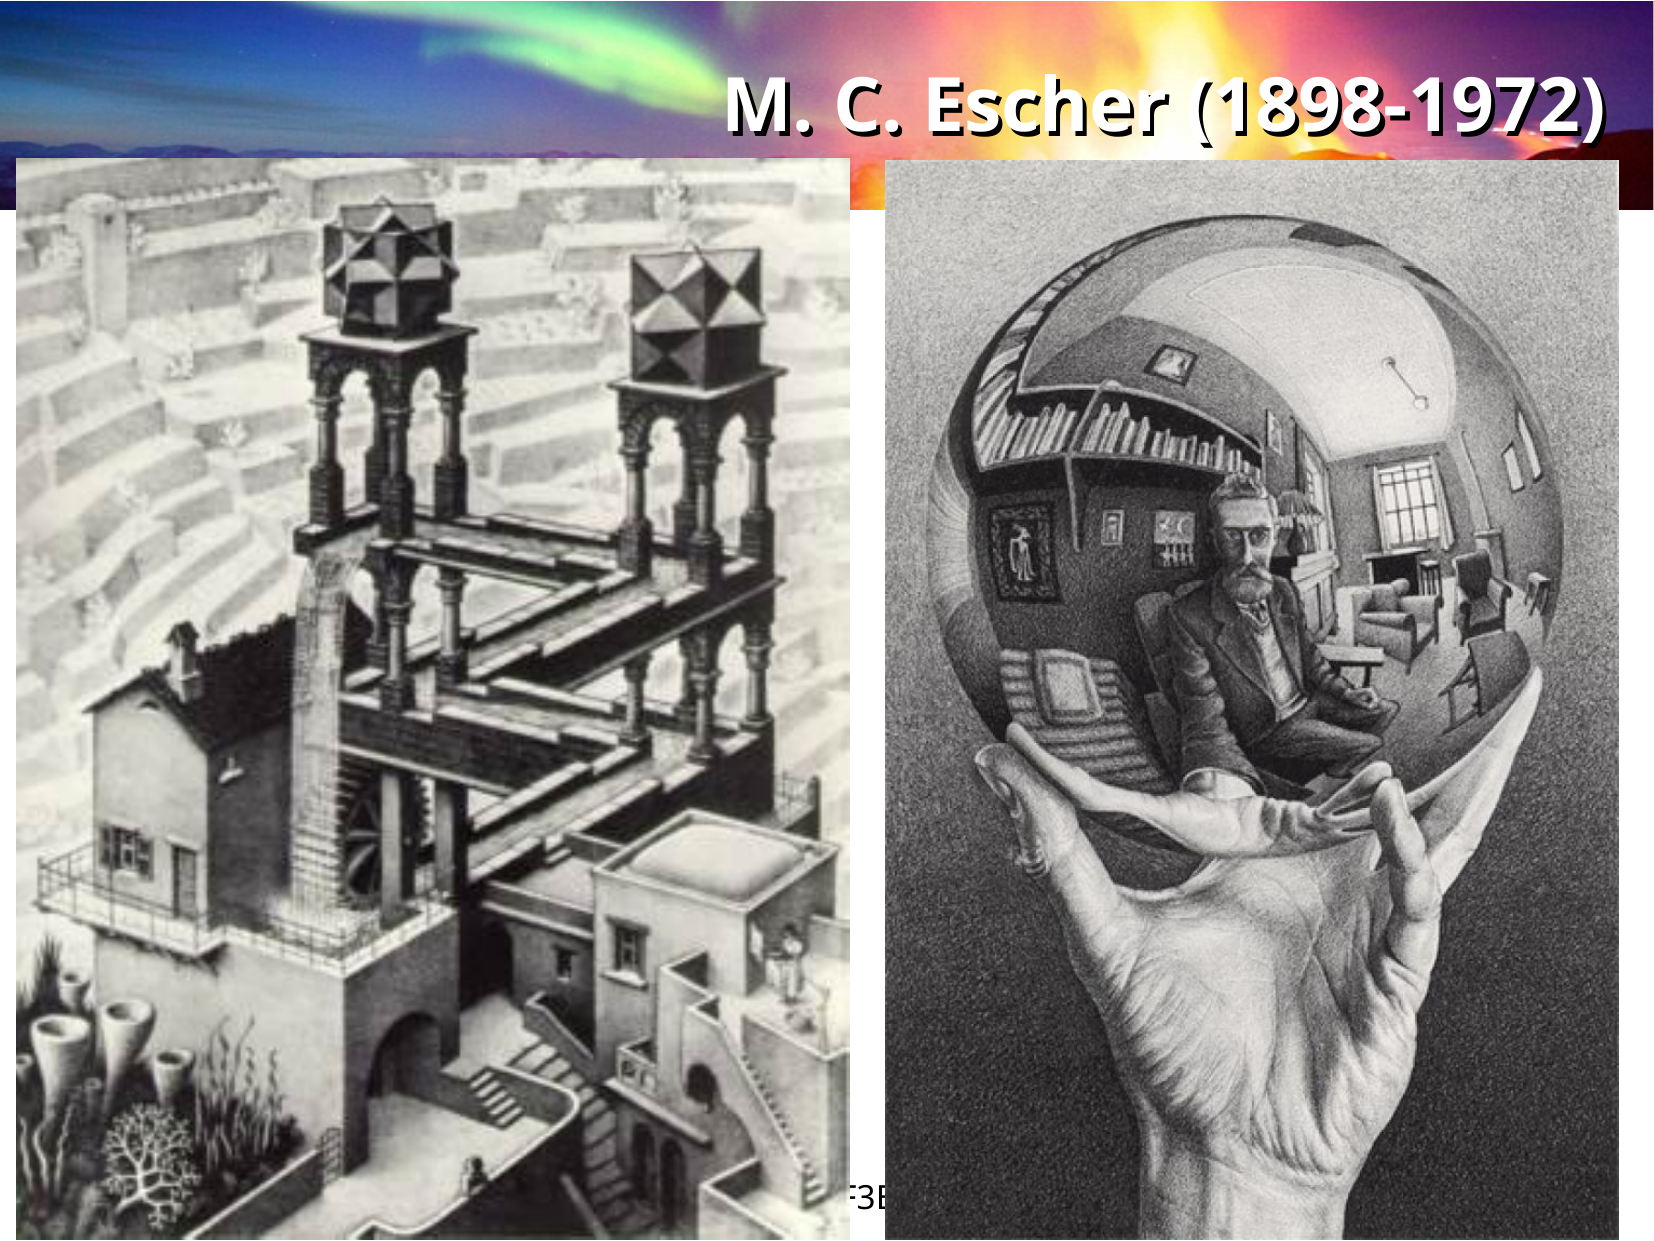

# M. C. Escher (1898-1972)
May 21, 2019
H. Asorey - F3B 2019
27